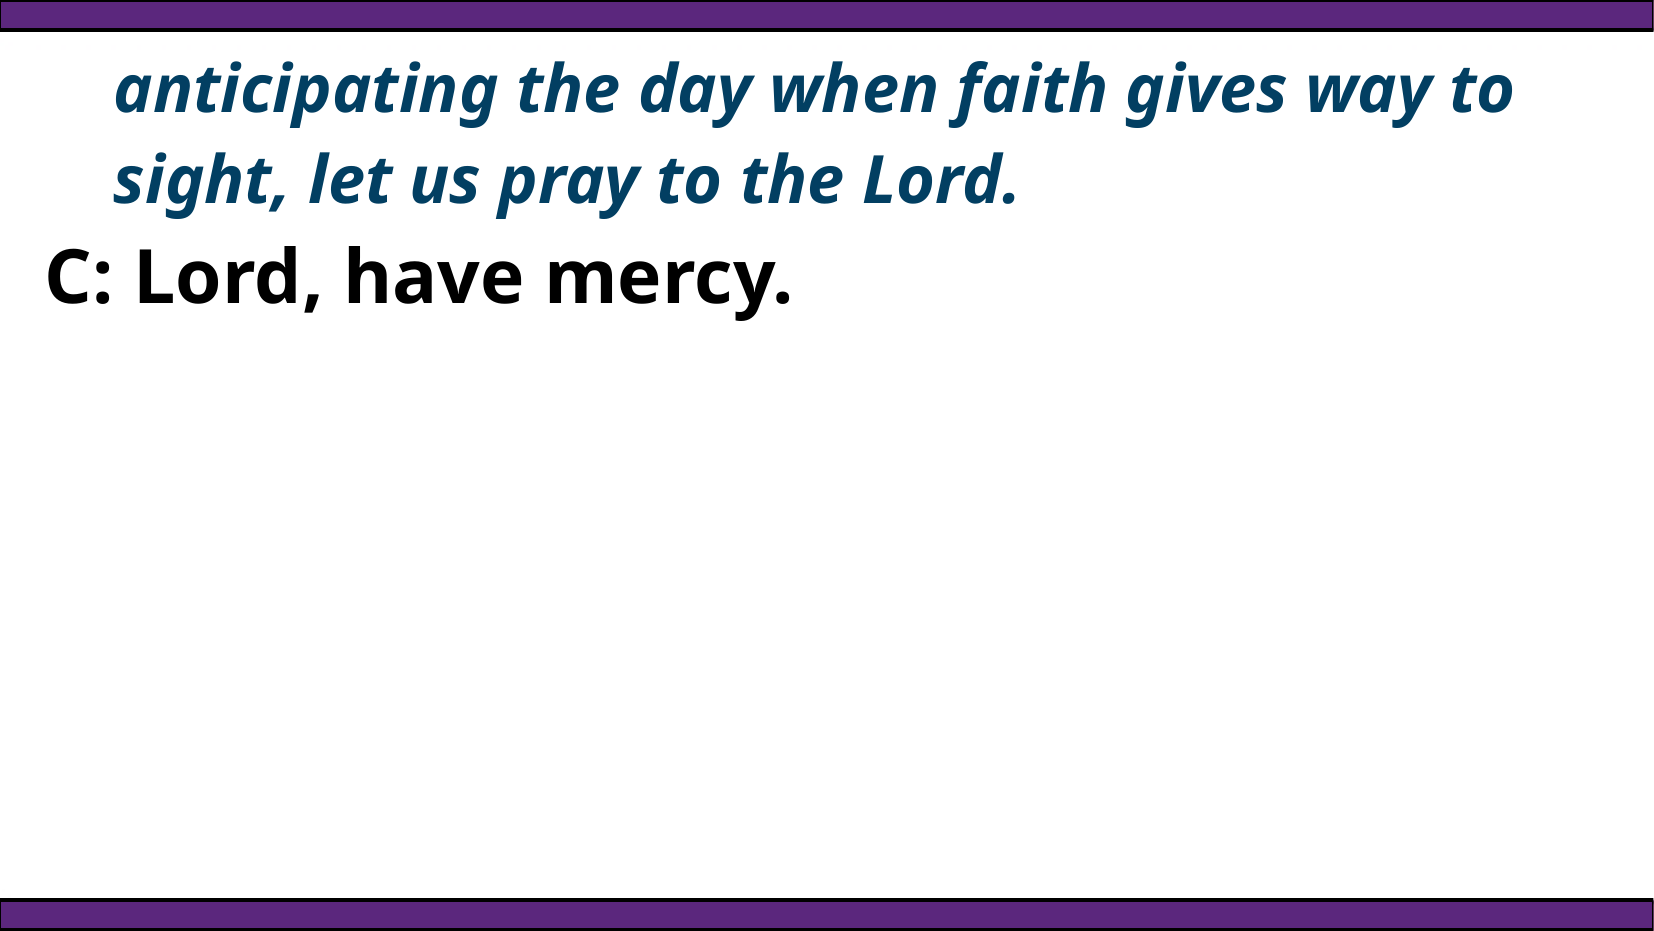

anticipating the day when faith gives way to
 sight, let us pray to the Lord.
C: Lord, have mercy.